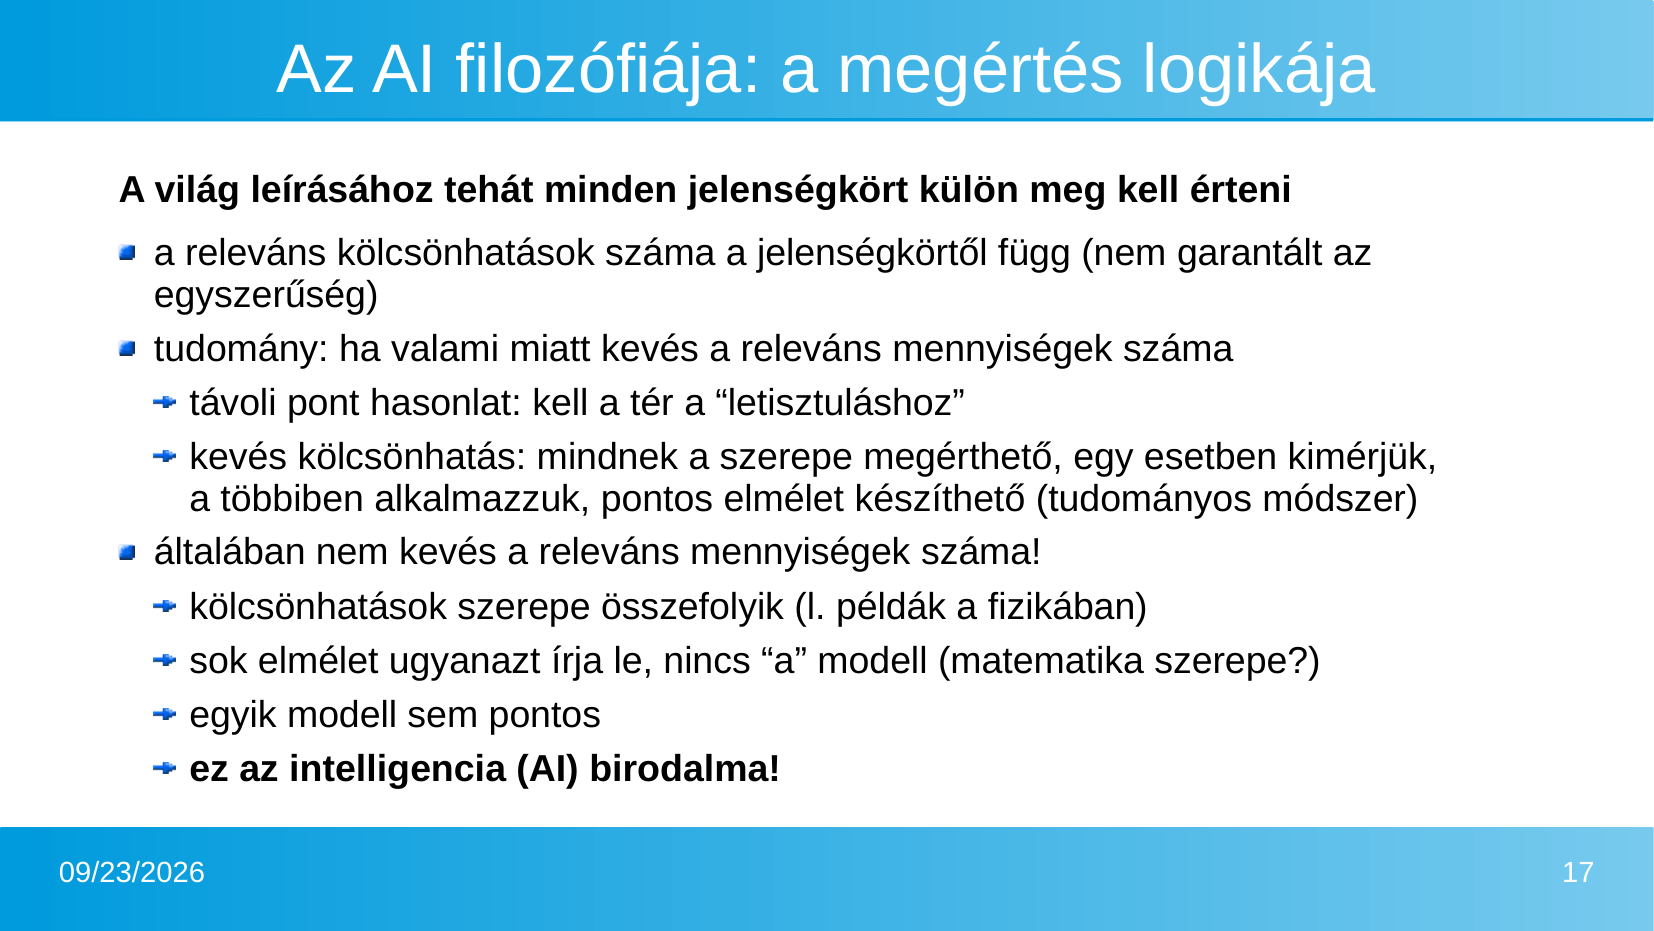

# Az AI filozófiája: a megértés logikája
A világ leírásához tehát minden jelenségkört külön meg kell érteni
a releváns kölcsönhatások száma a jelenségkörtől függ (nem garantált az egyszerűség)
tudomány: ha valami miatt kevés a releváns mennyiségek száma
távoli pont hasonlat: kell a tér a “letisztuláshoz”
kevés kölcsönhatás: mindnek a szerepe megérthető, egy esetben kimérjük, a többiben alkalmazzuk, pontos elmélet készíthető (tudományos módszer)
általában nem kevés a releváns mennyiségek száma!
kölcsönhatások szerepe összefolyik (l. példák a fizikában)
sok elmélet ugyanazt írja le, nincs “a” modell (matematika szerepe?)
egyik modell sem pontos
ez az intelligencia (AI) birodalma!
17